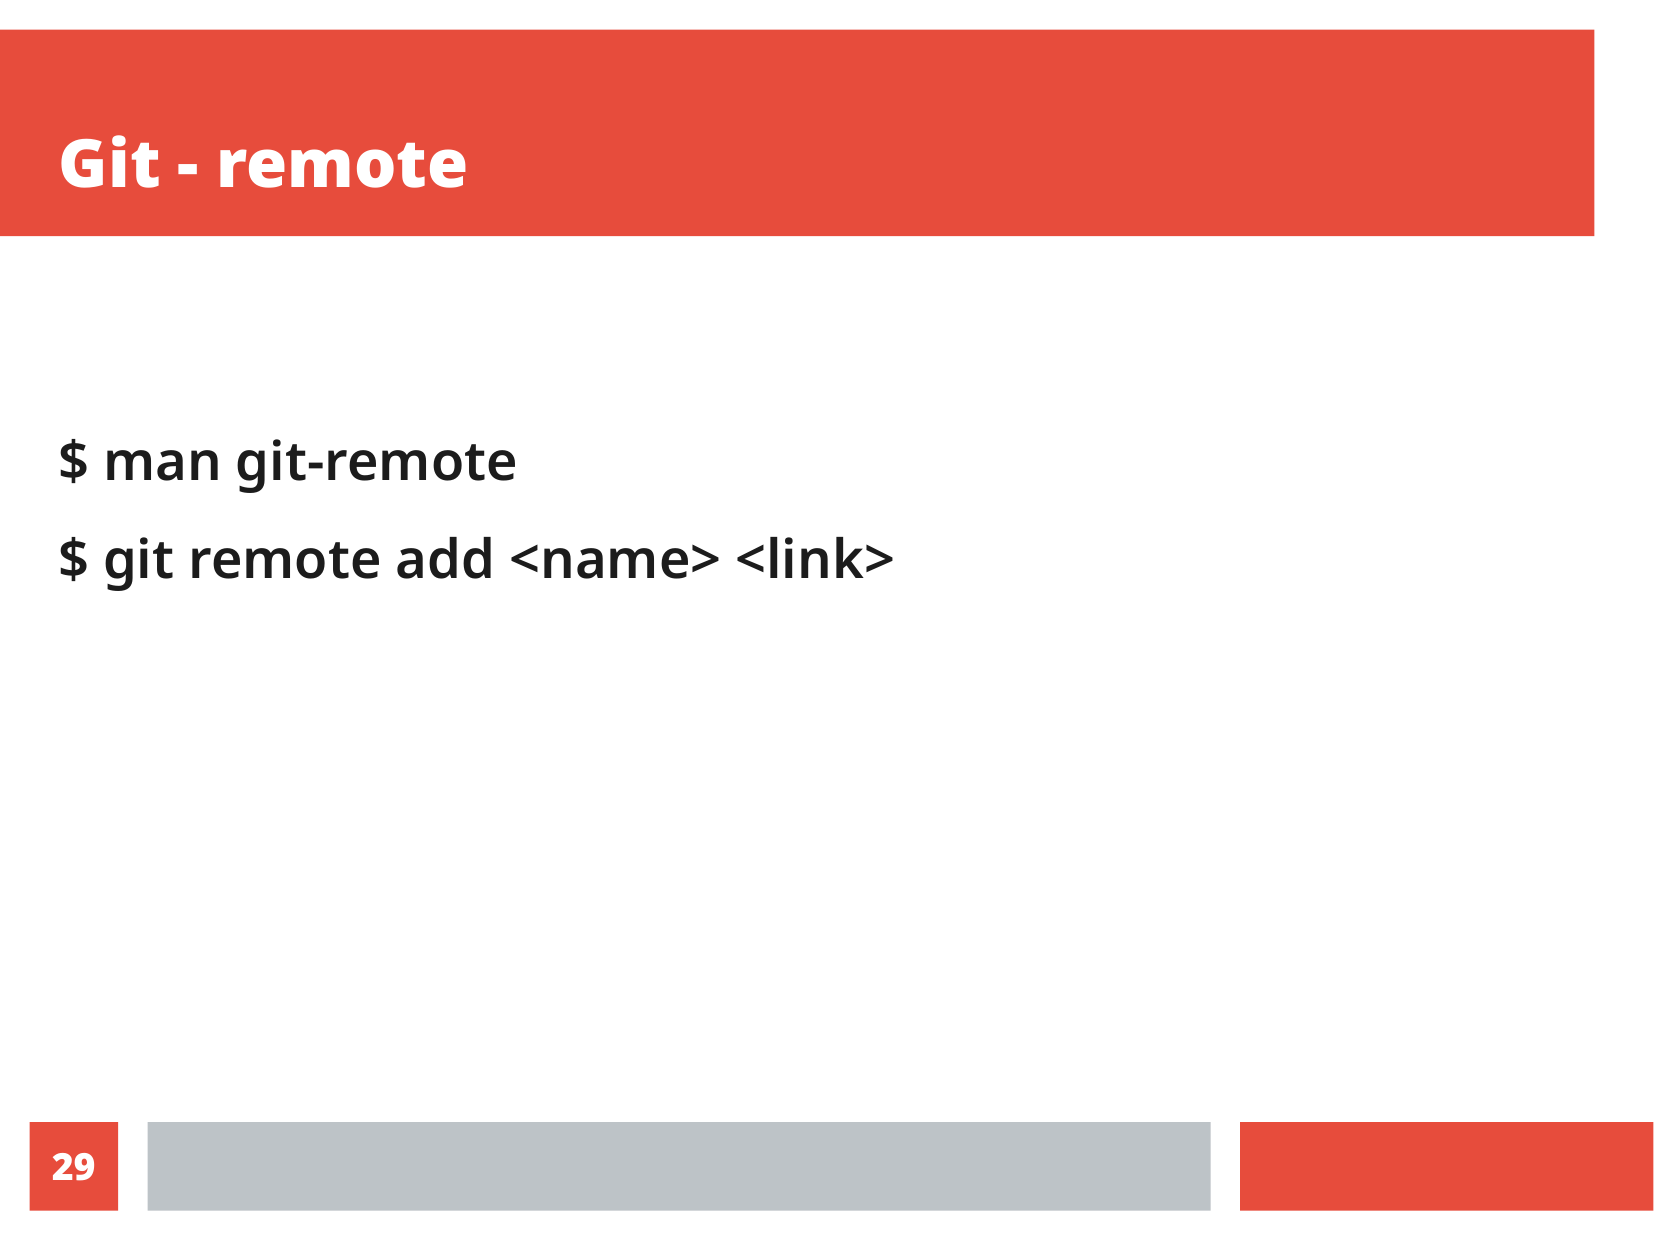

# Git - remote
$ man git-remote
$ git remote add <name> <link>
29